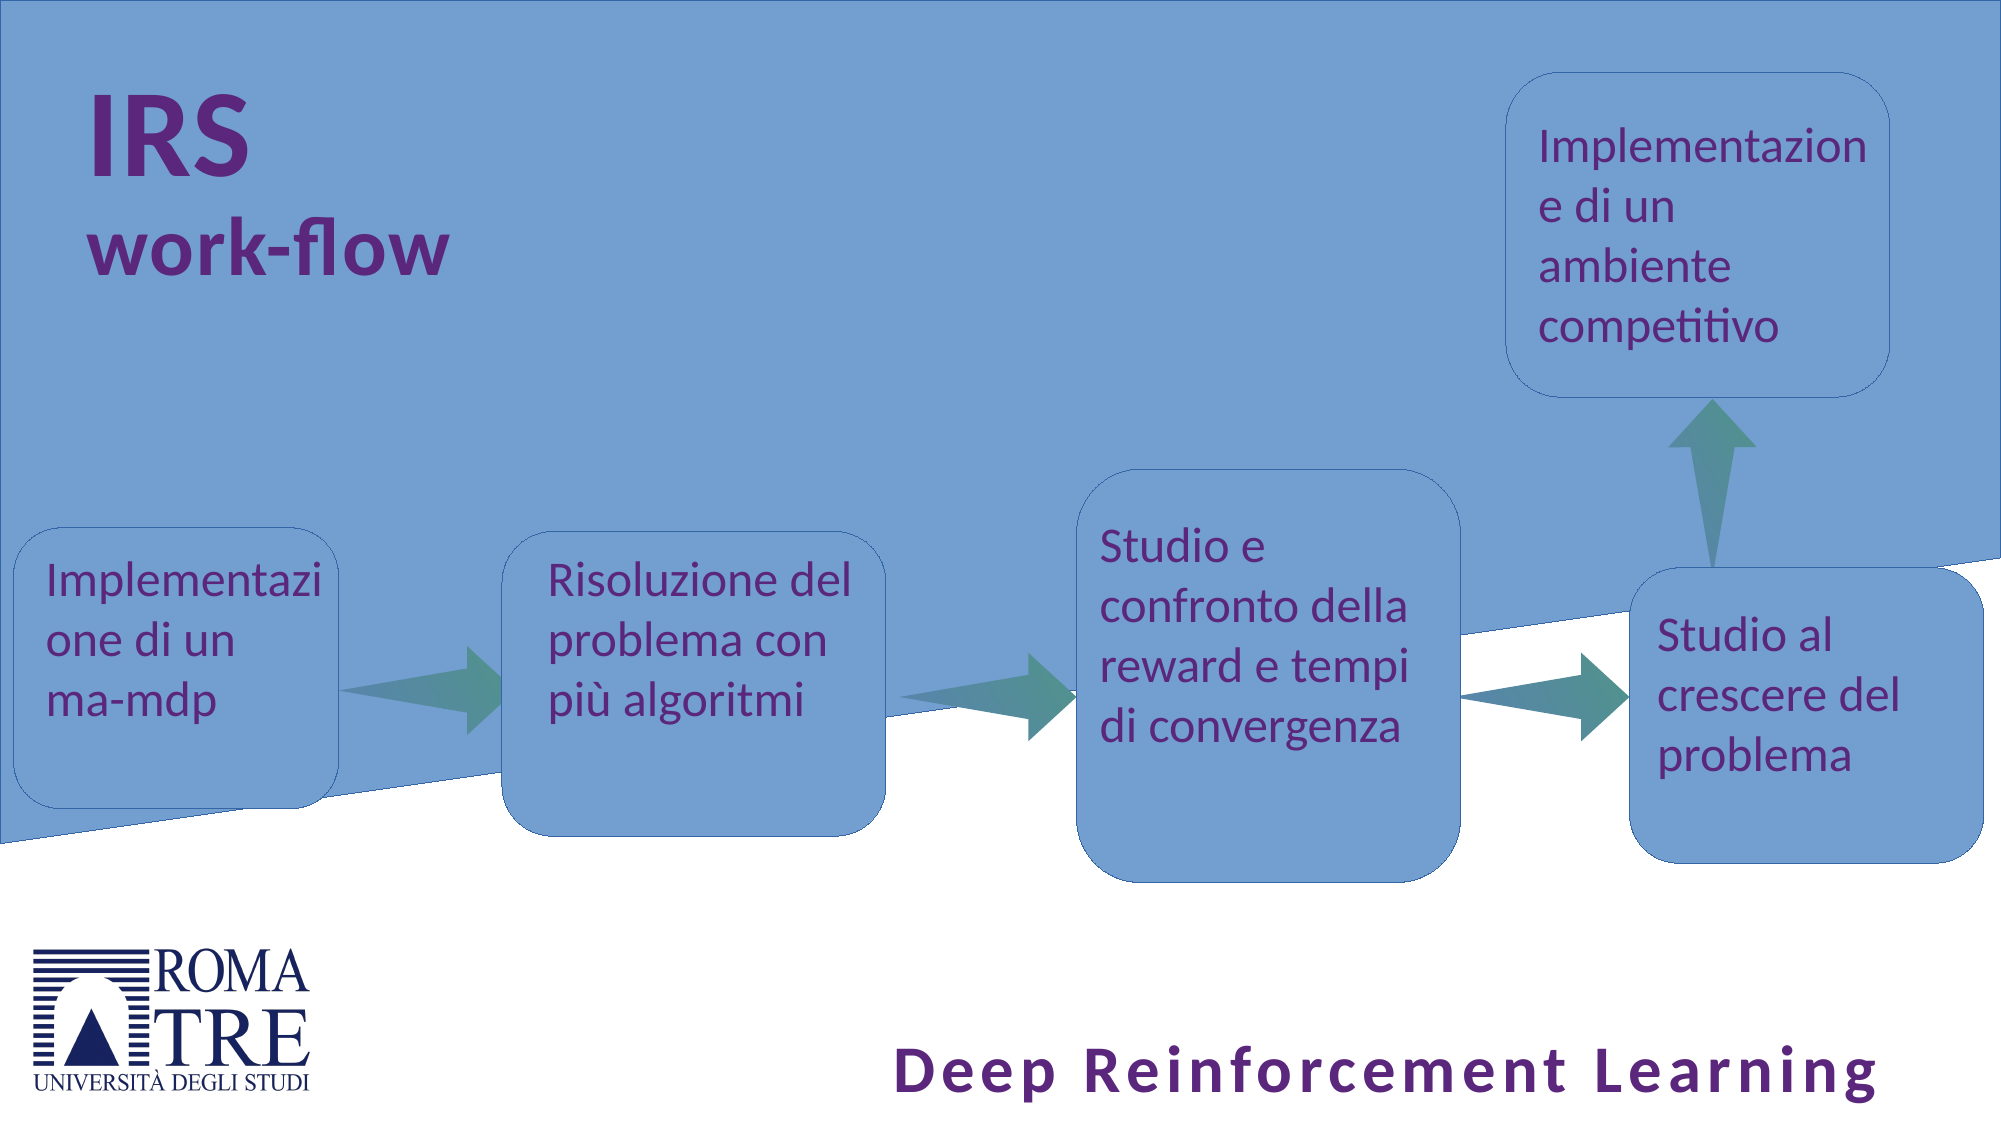

# IRS work-flow
Implementazione di un ambiente competitivo
Studio e confronto della reward e tempi di convergenza
Implementazione di un ma-mdp
Risoluzione del problema con più algoritmi
Studio al crescere del problema
Deep Reinforcement Learning